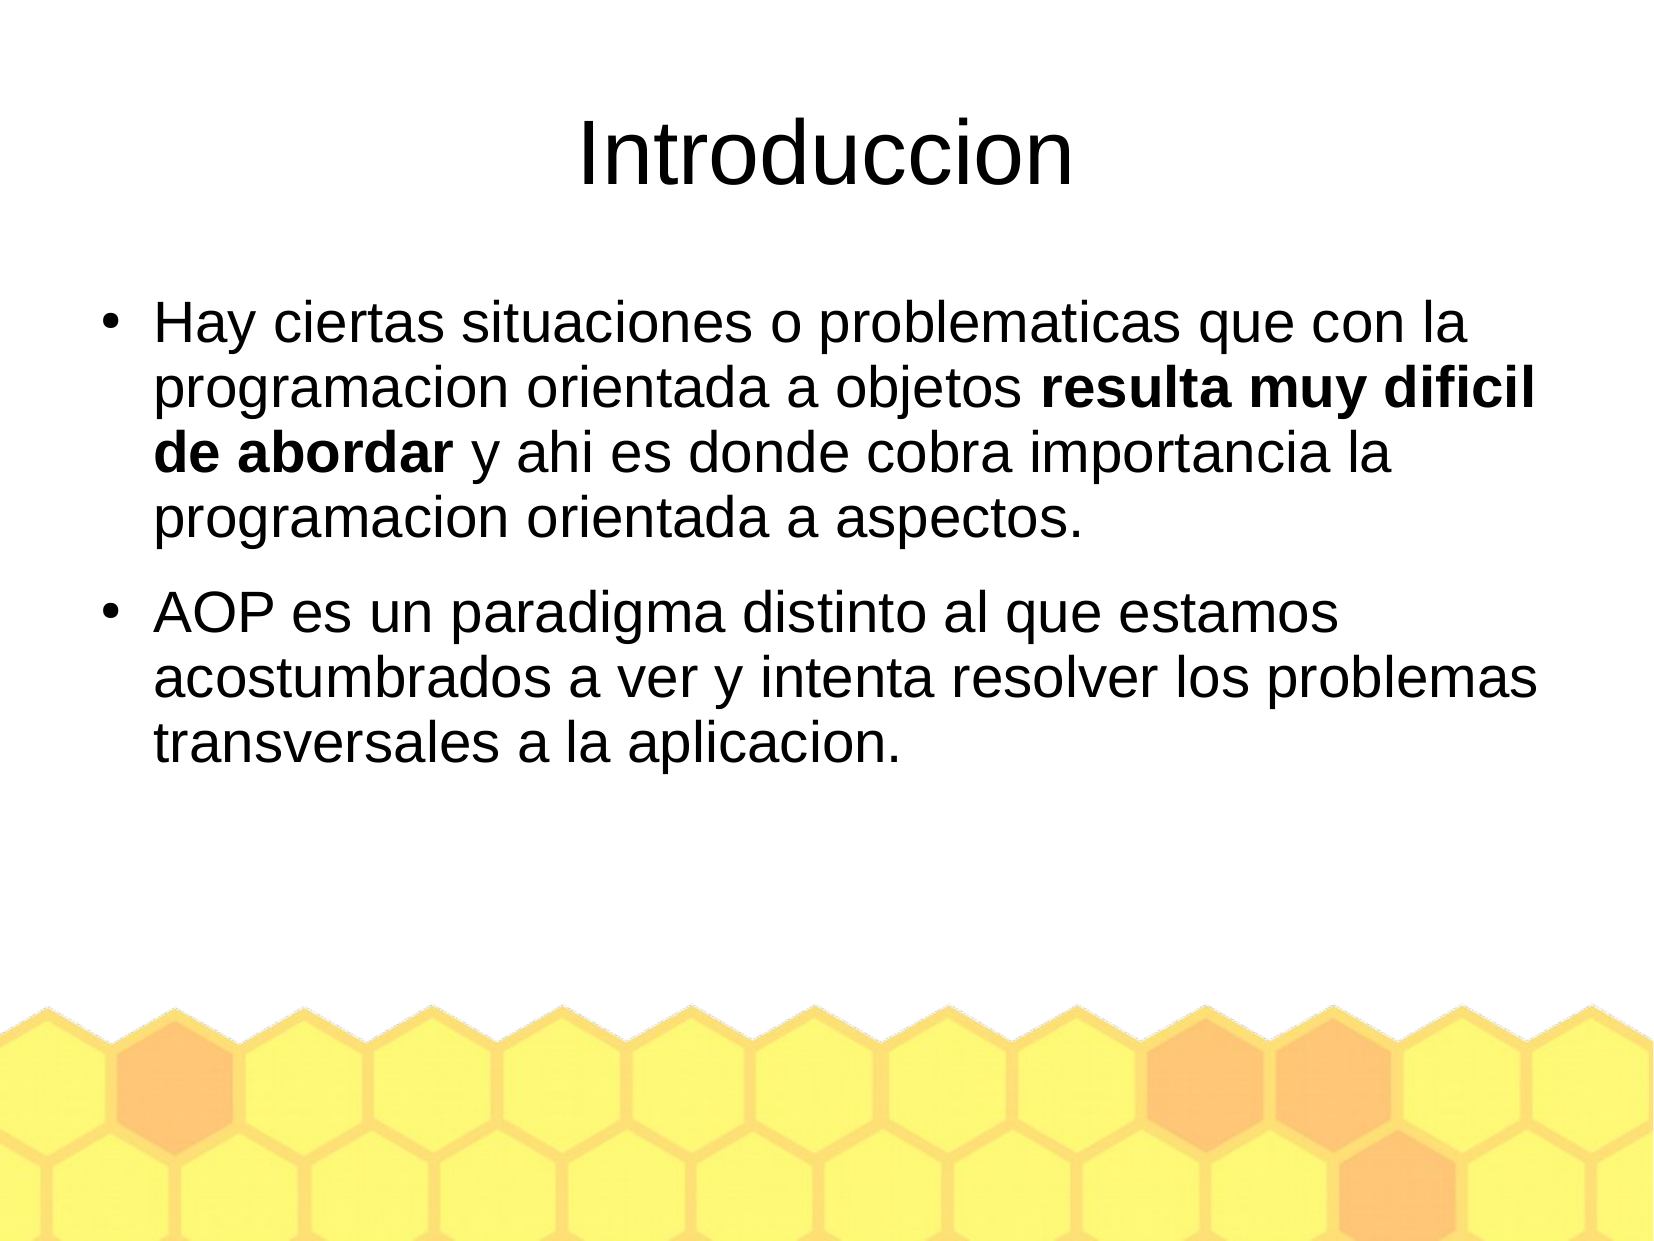

# Introduccion
Hay ciertas situaciones o problematicas que con la programacion orientada a objetos resulta muy dificil de abordar y ahi es donde cobra importancia la programacion orientada a aspectos.
AOP es un paradigma distinto al que estamos acostumbrados a ver y intenta resolver los problemas transversales a la aplicacion.